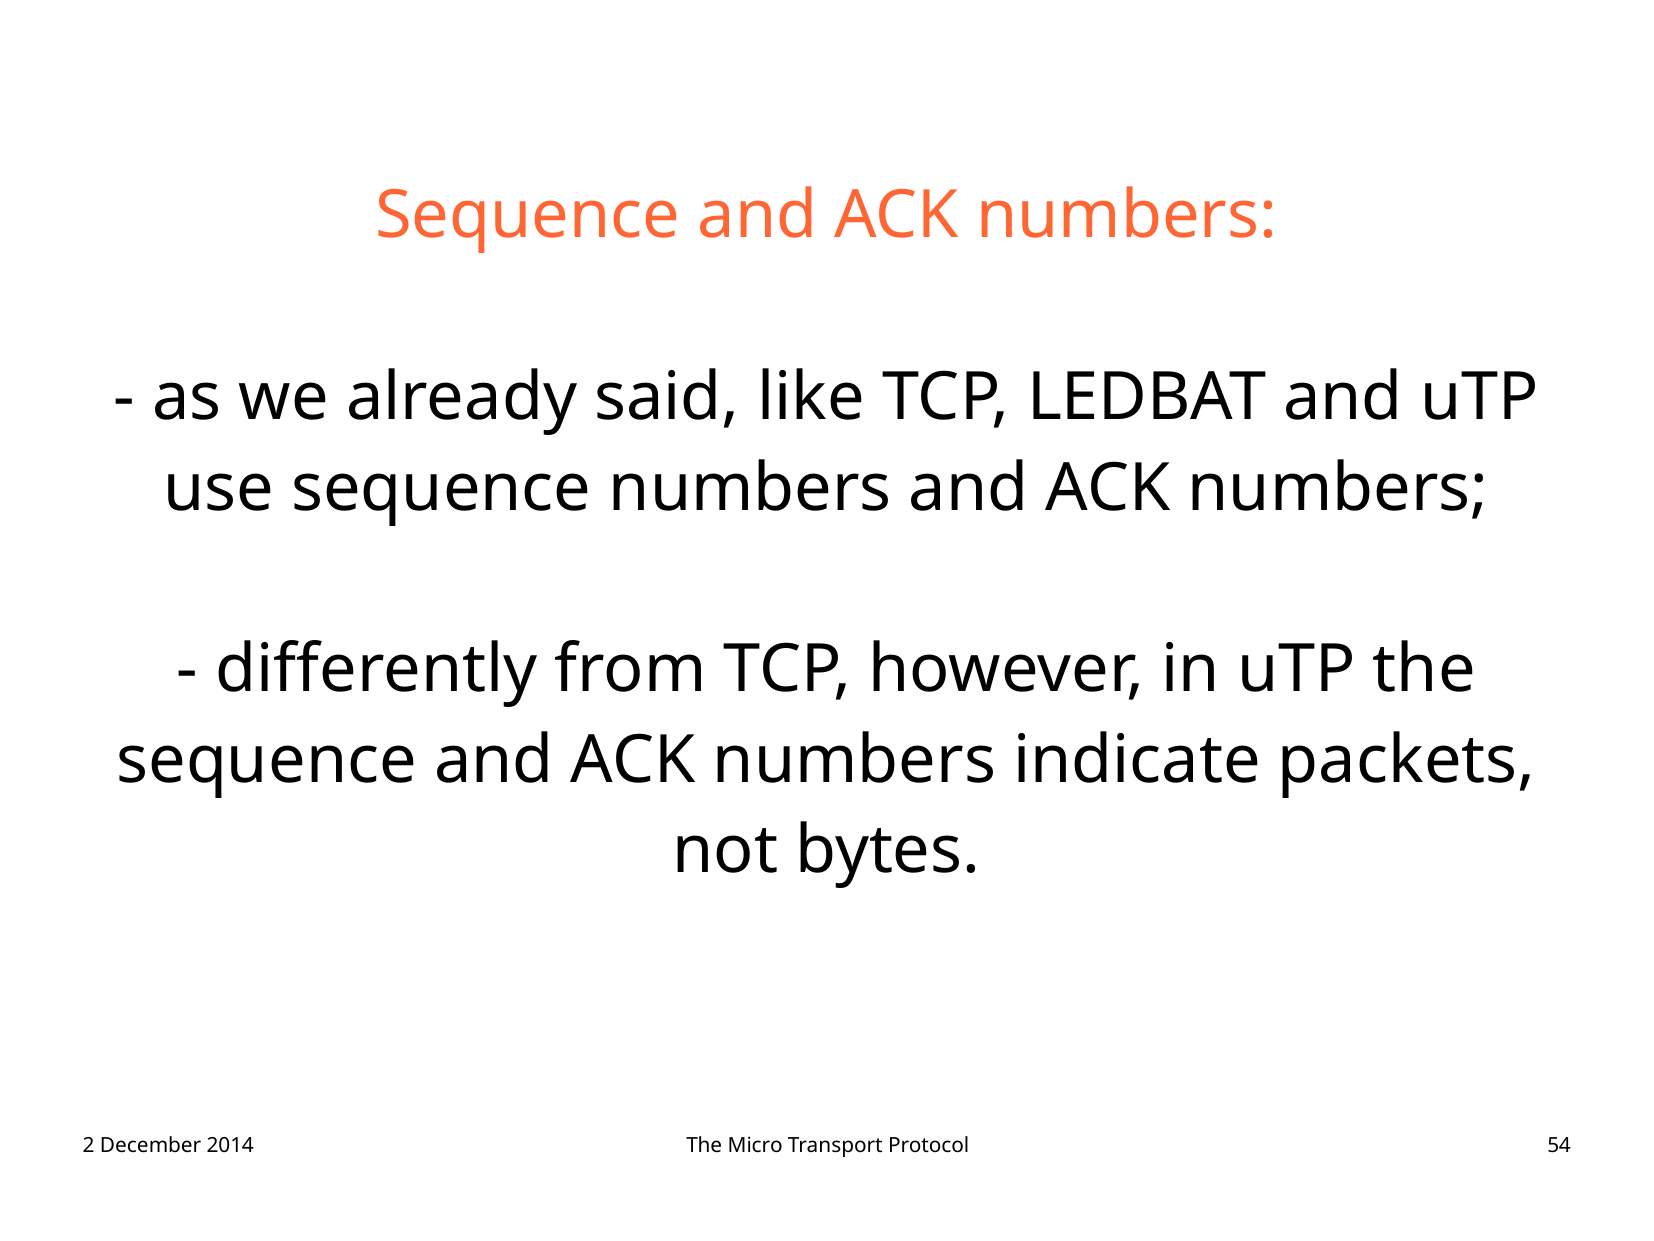

# Sequence and ACK numbers:
- as we already said, like TCP, LEDBAT and uTP use sequence numbers and ACK numbers;
- differently from TCP, however, in uTP the sequence and ACK numbers indicate packets, not bytes.
2 December 2014
The Micro Transport Protocol
54